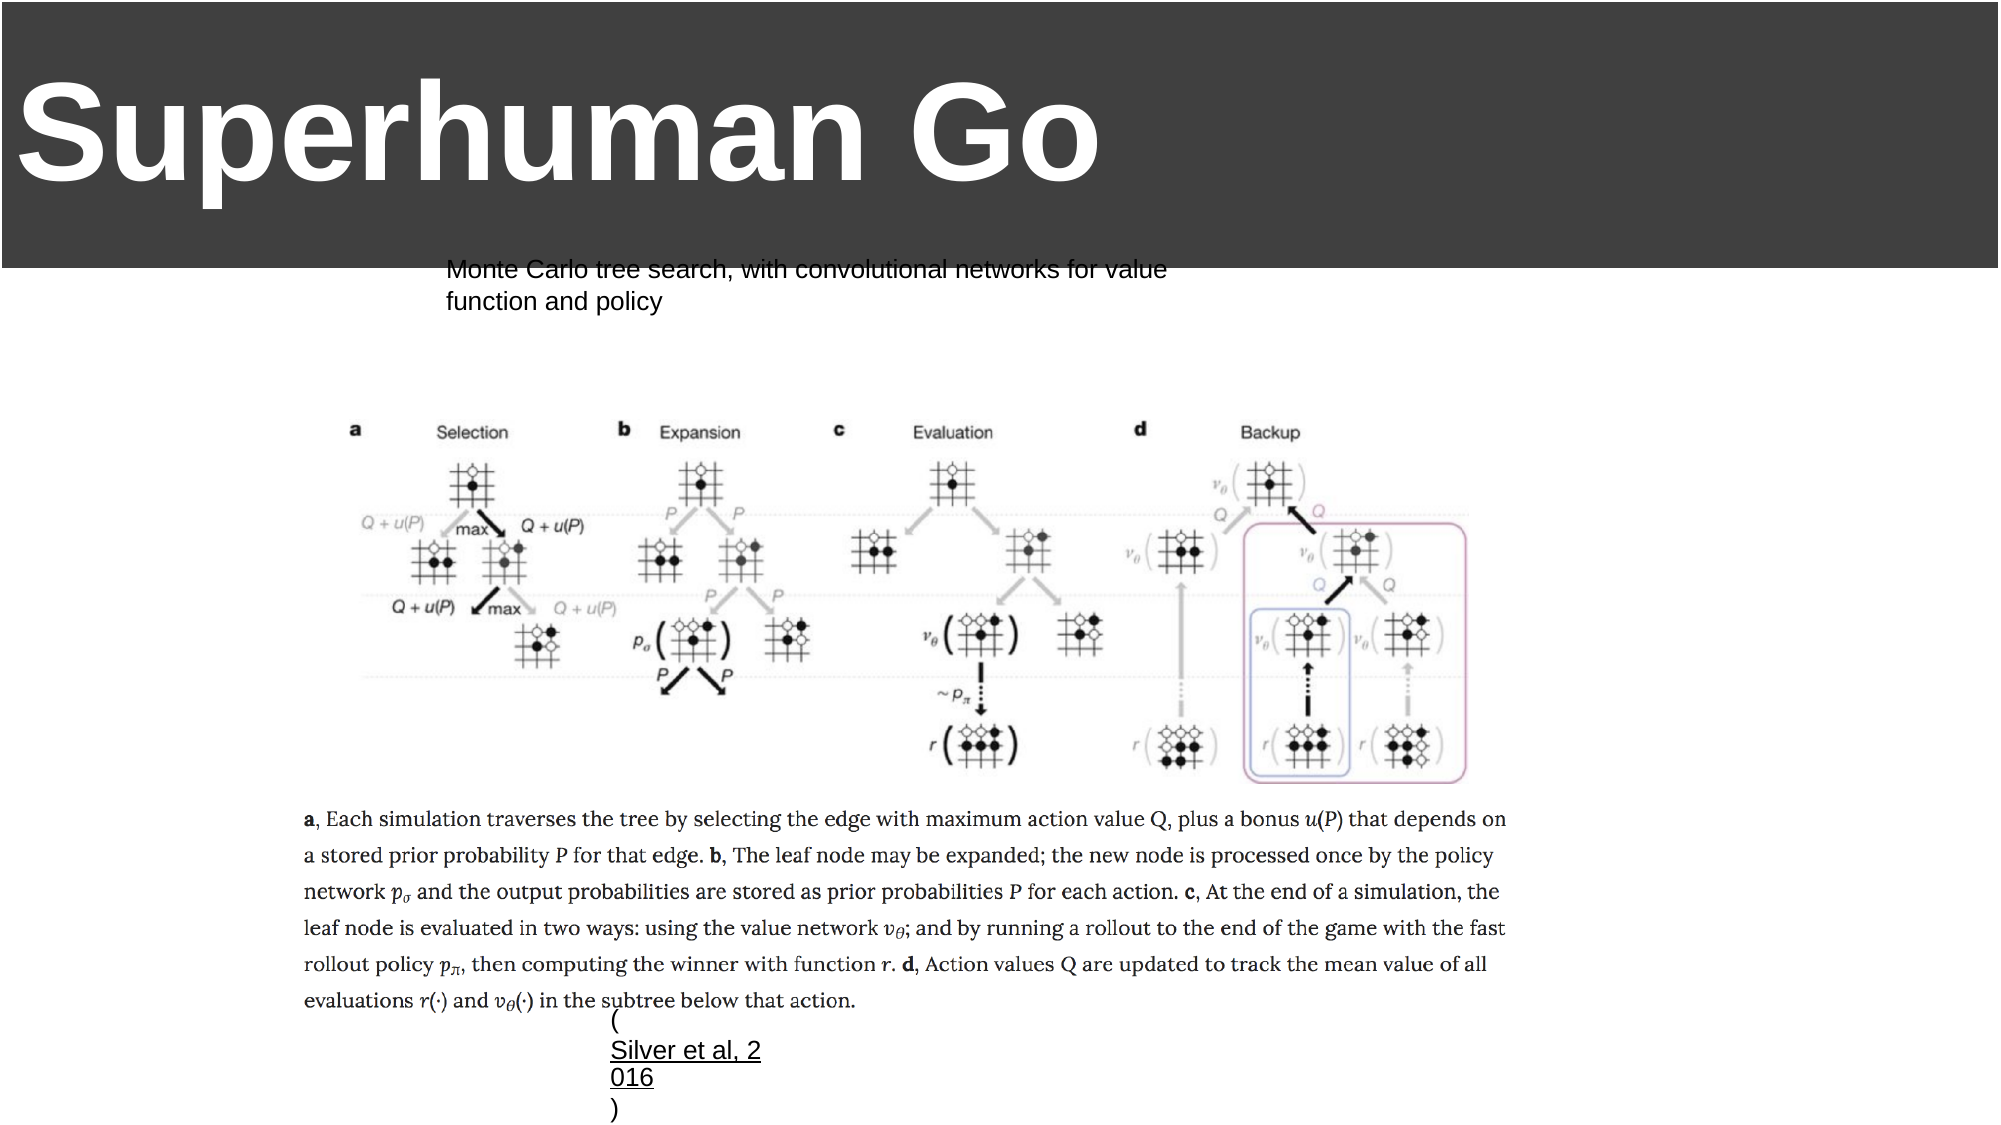

# Superhuman Go
Monte Carlo tree search, with convolutional networks for value function and policy
(Silver et al, 2016)